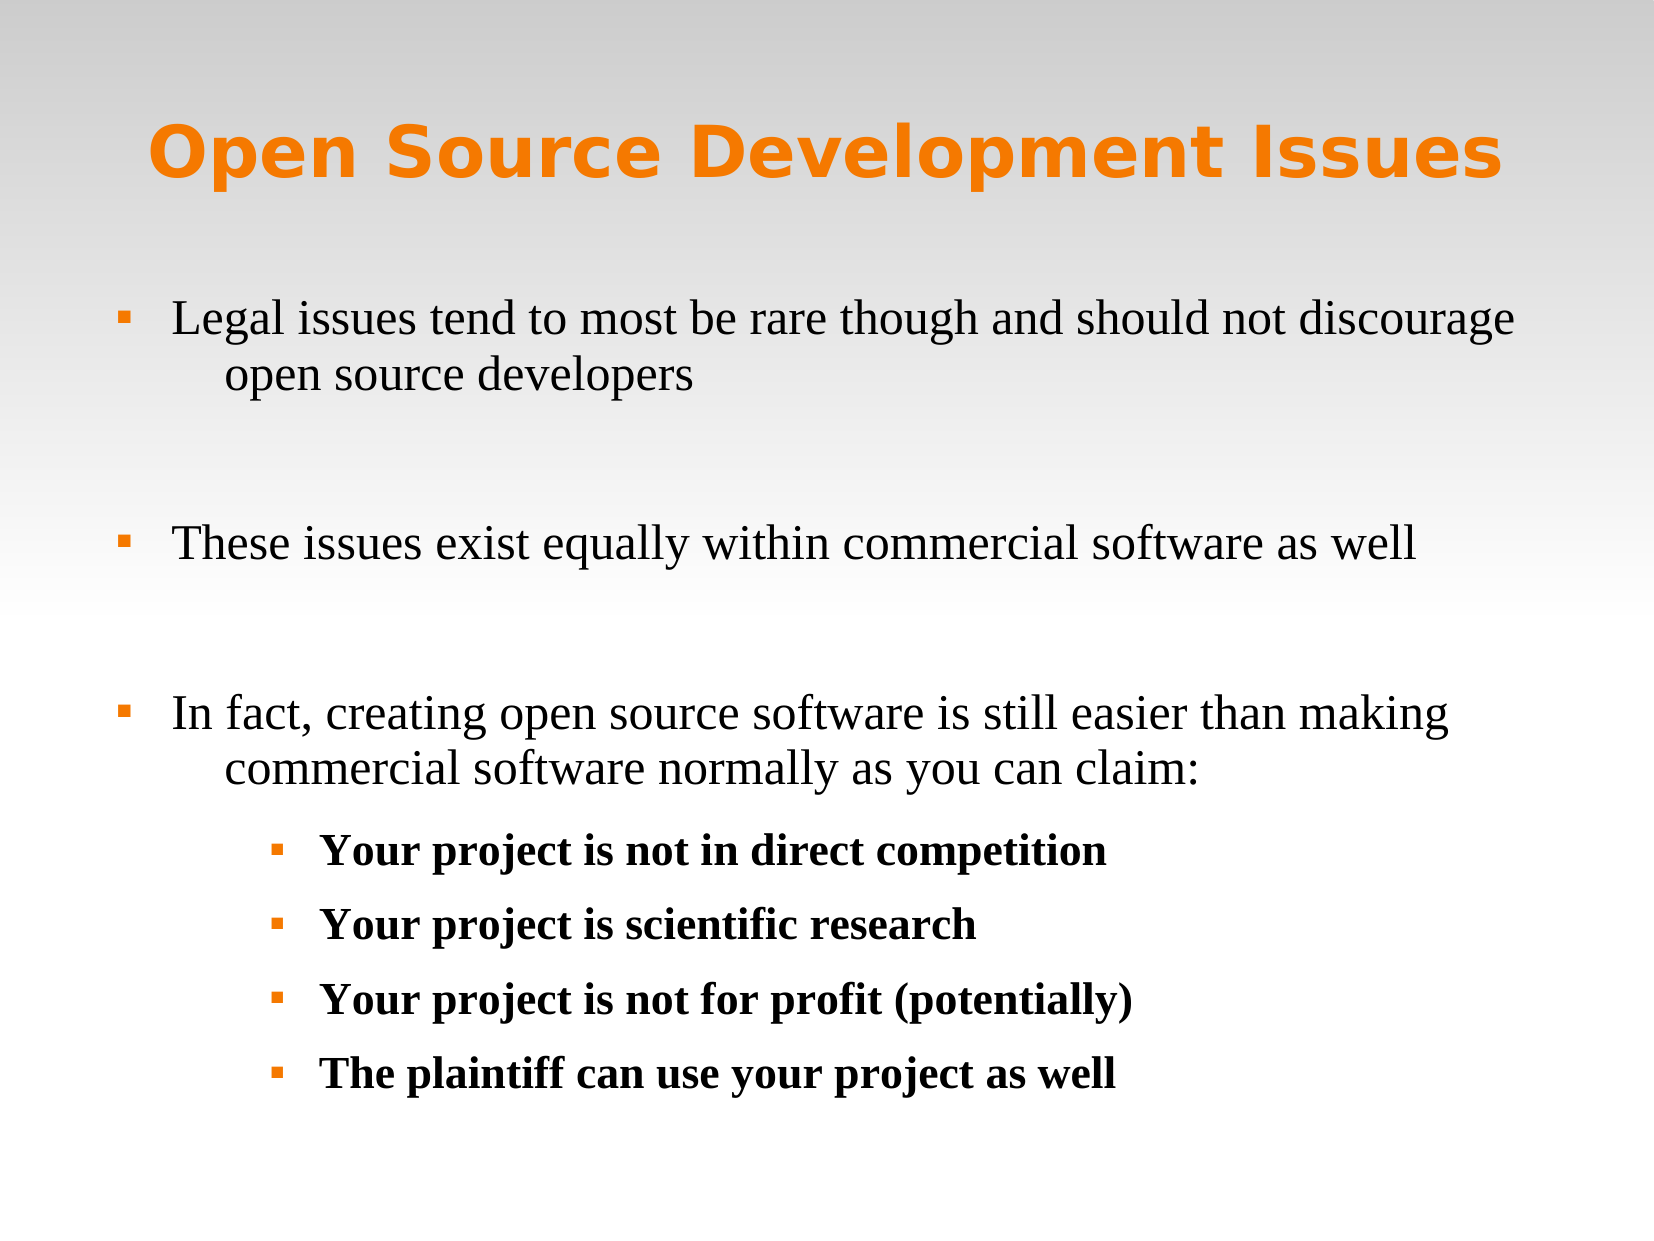

# Open Source Development Issues
Legal issues tend to most be rare though and should not discourage open source developers
These issues exist equally within commercial software as well
In fact, creating open source software is still easier than making commercial software normally as you can claim:
Your project is not in direct competition
Your project is scientific research
Your project is not for profit (potentially)
The plaintiff can use your project as well